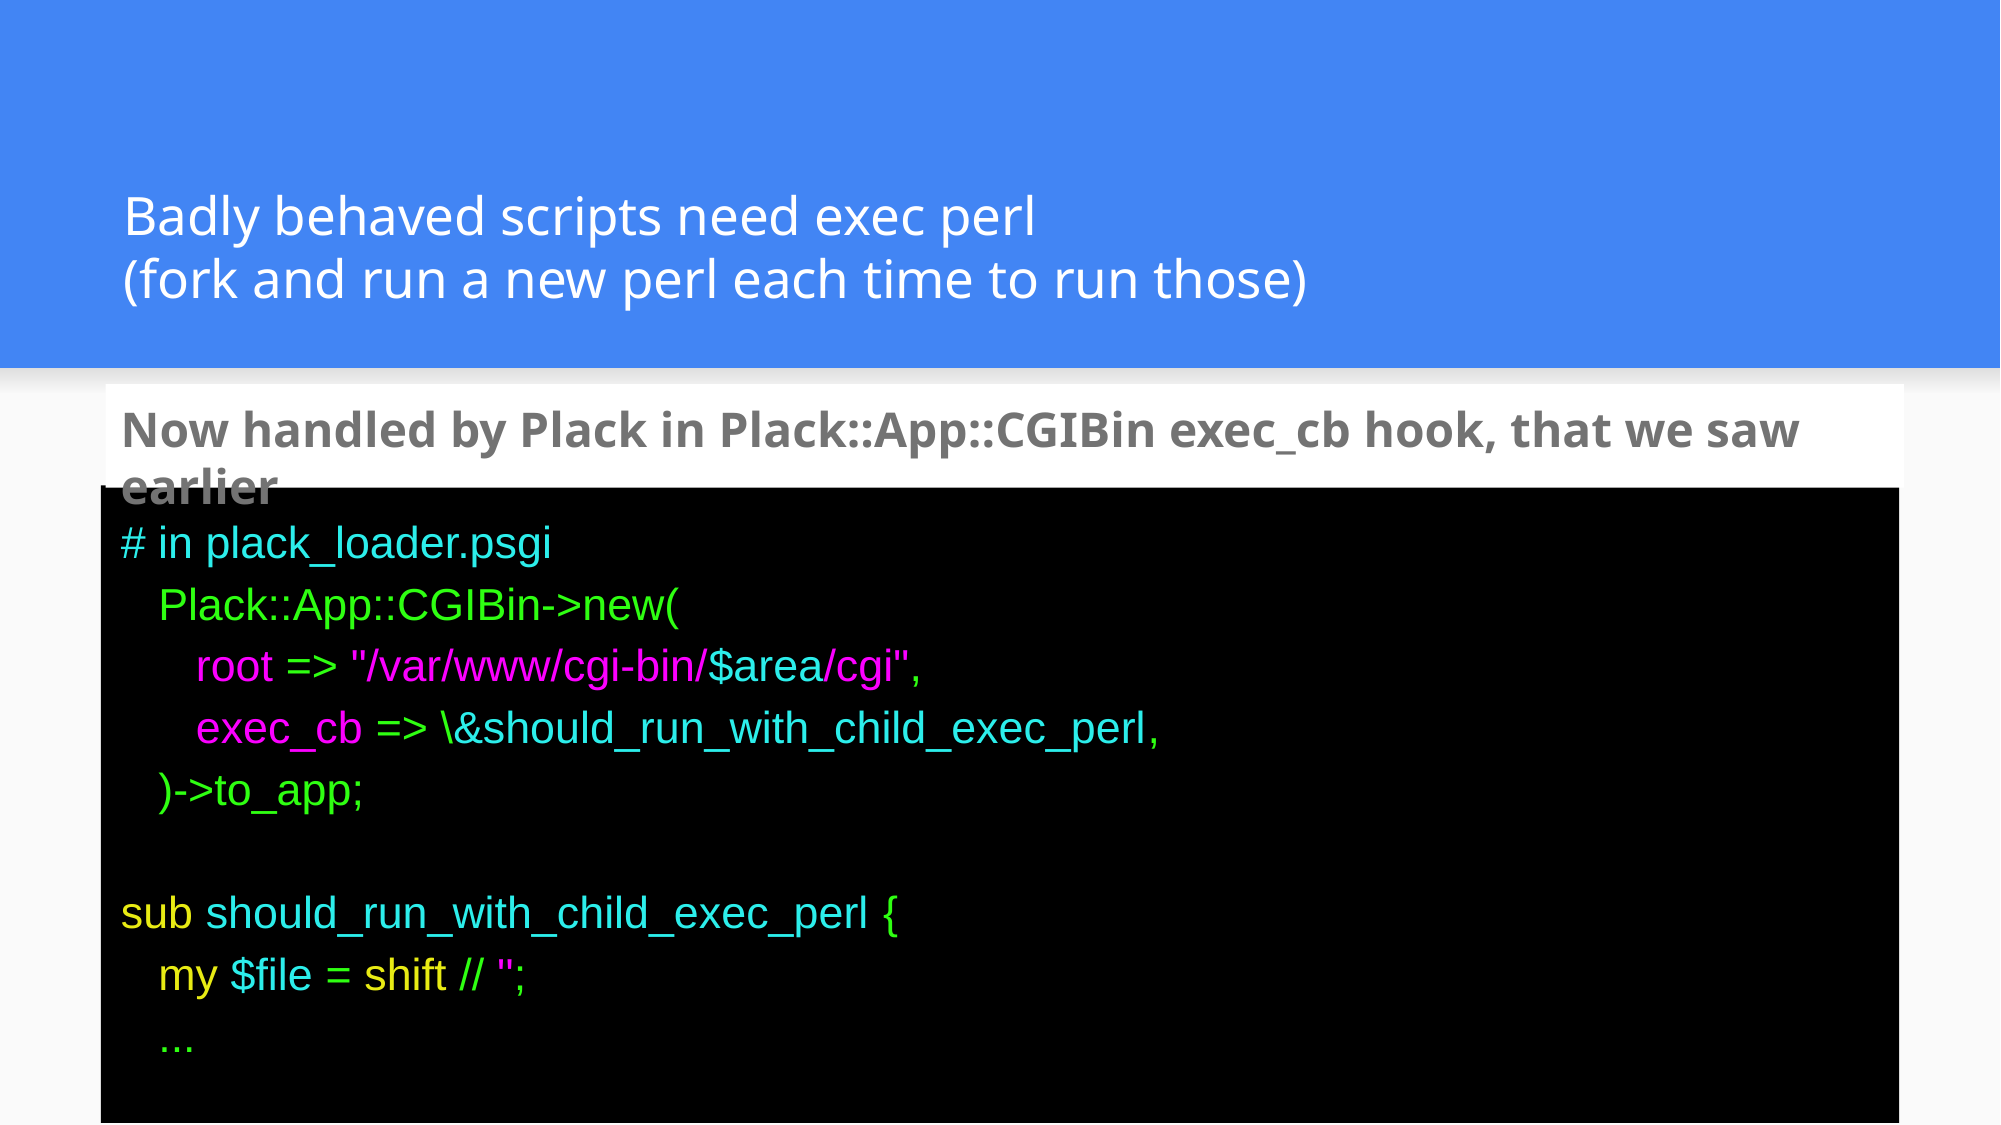

# Badly behaved scripts need exec perl (fork and run a new perl each time to run those)
Now handled by Plack in Plack::App::CGIBin exec_cb hook, that we saw earlier
# in plack_loader.psgi
 Plack::App::CGIBin->new(
 root => "/var/www/cgi-bin/$area/cgi",
 exec_cb => \&should_run_with_child_exec_perl,
 )->to_app;
sub should_run_with_child_exec_perl {
 my $file = shift // '';
 ...